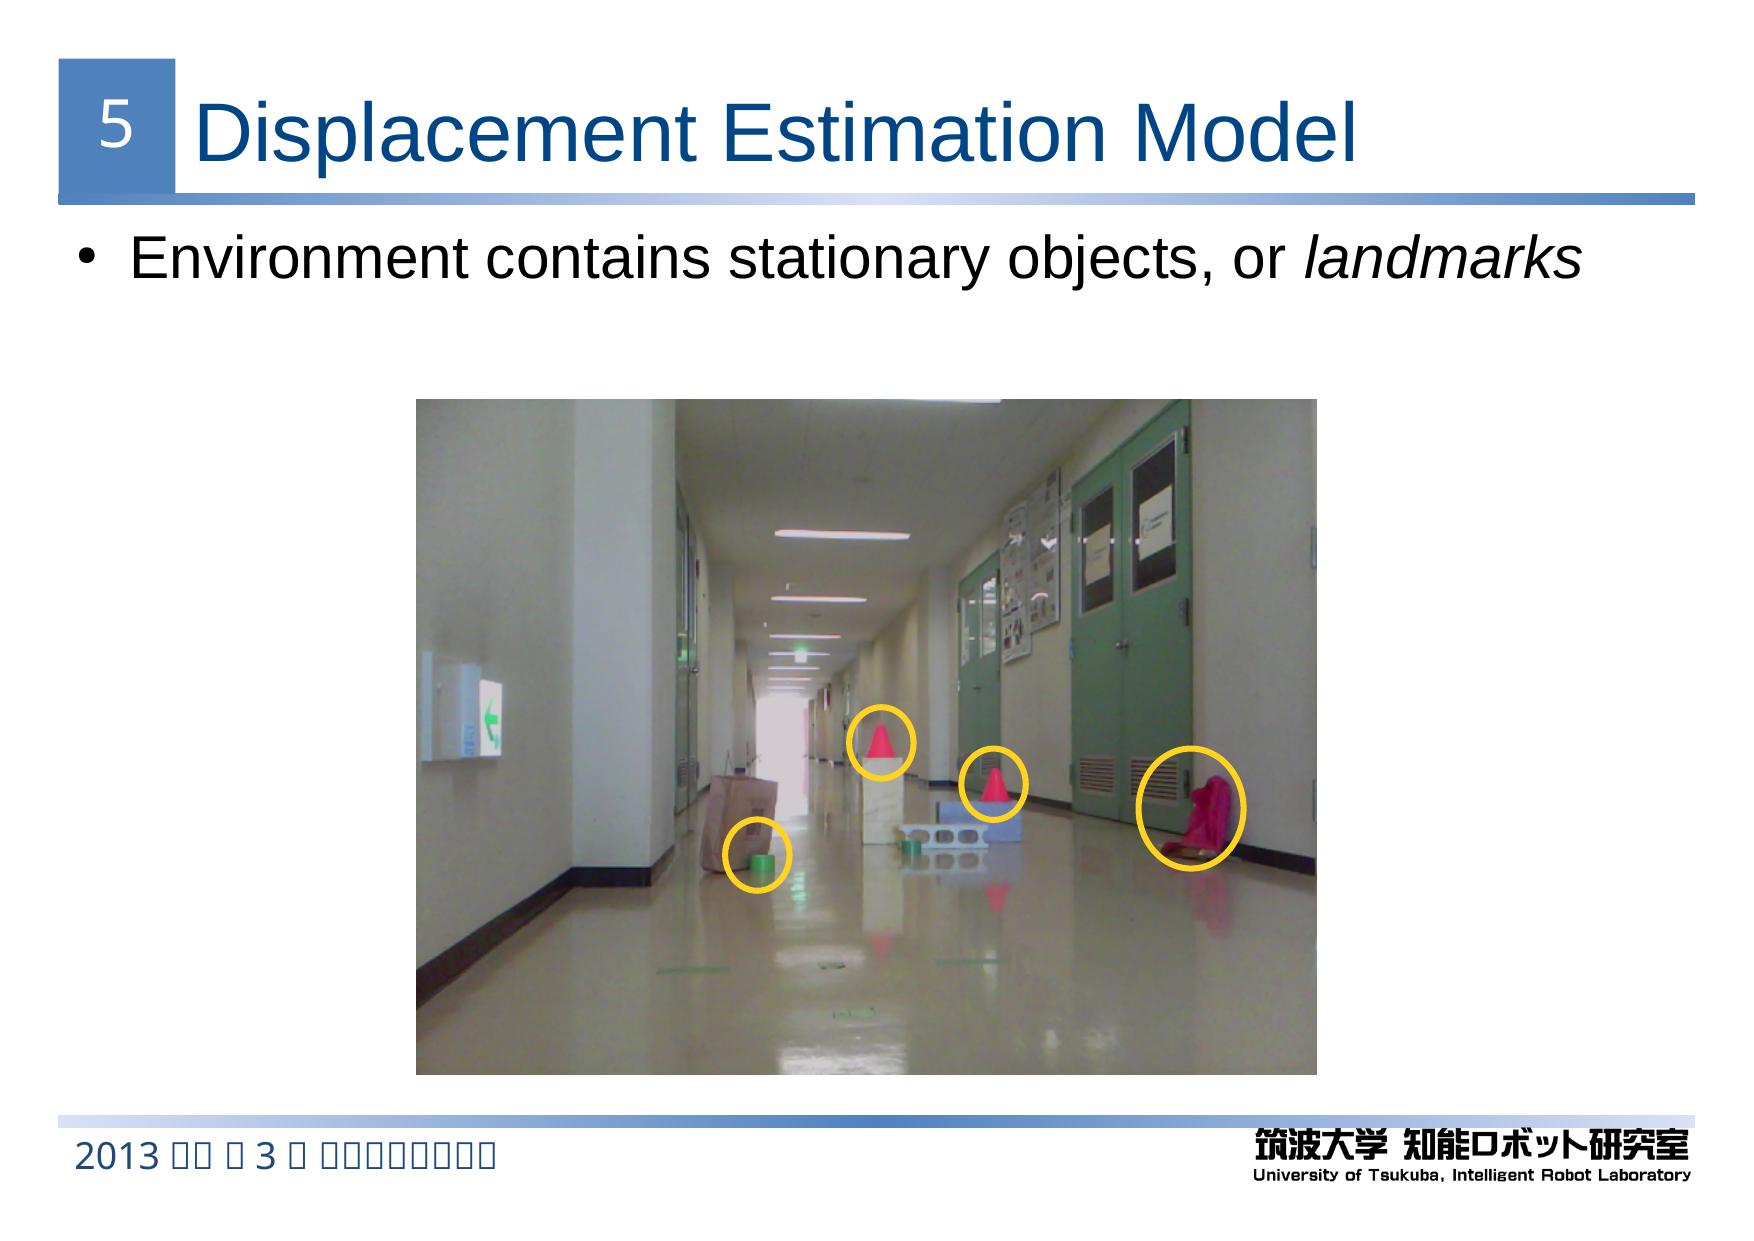

# Displacement Estimation Model
Environment contains stationary objects, or landmarks